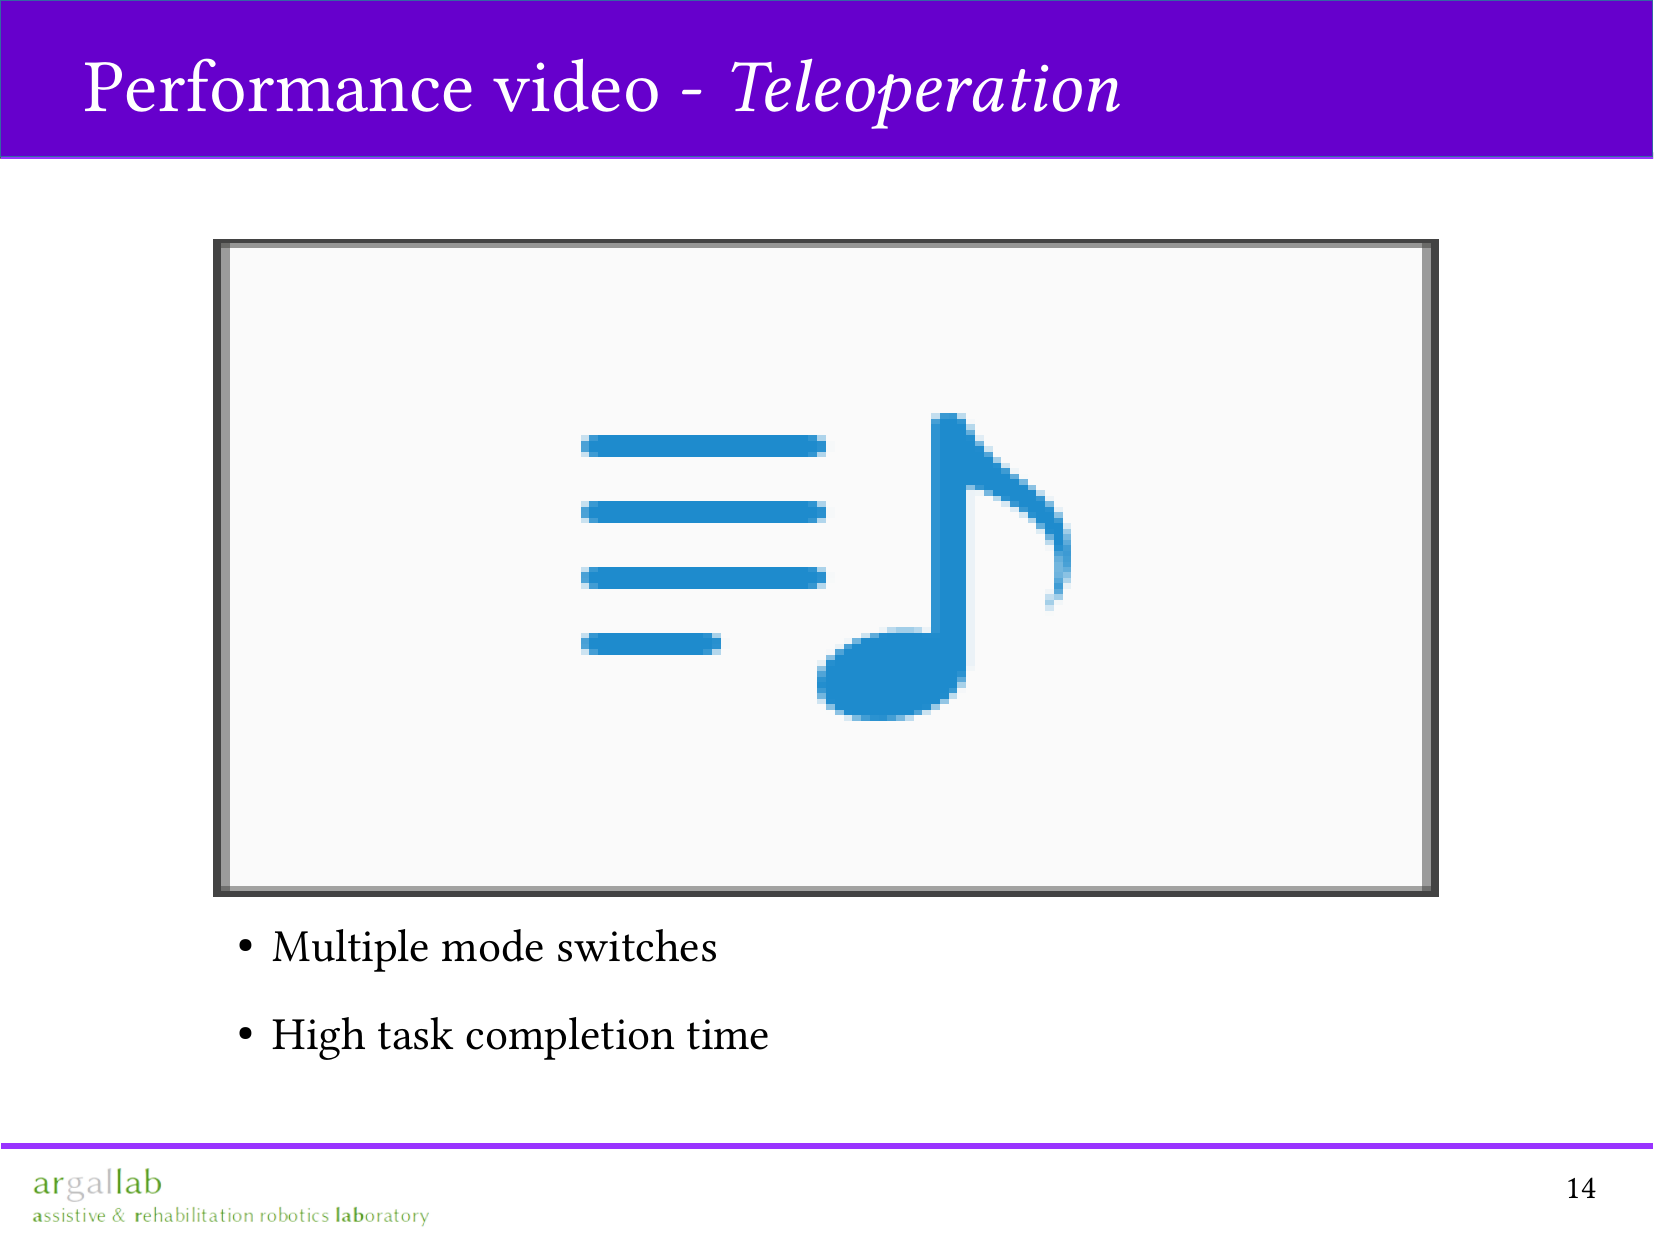

Performance video - Teleoperation
Multiple mode switches
High task completion time